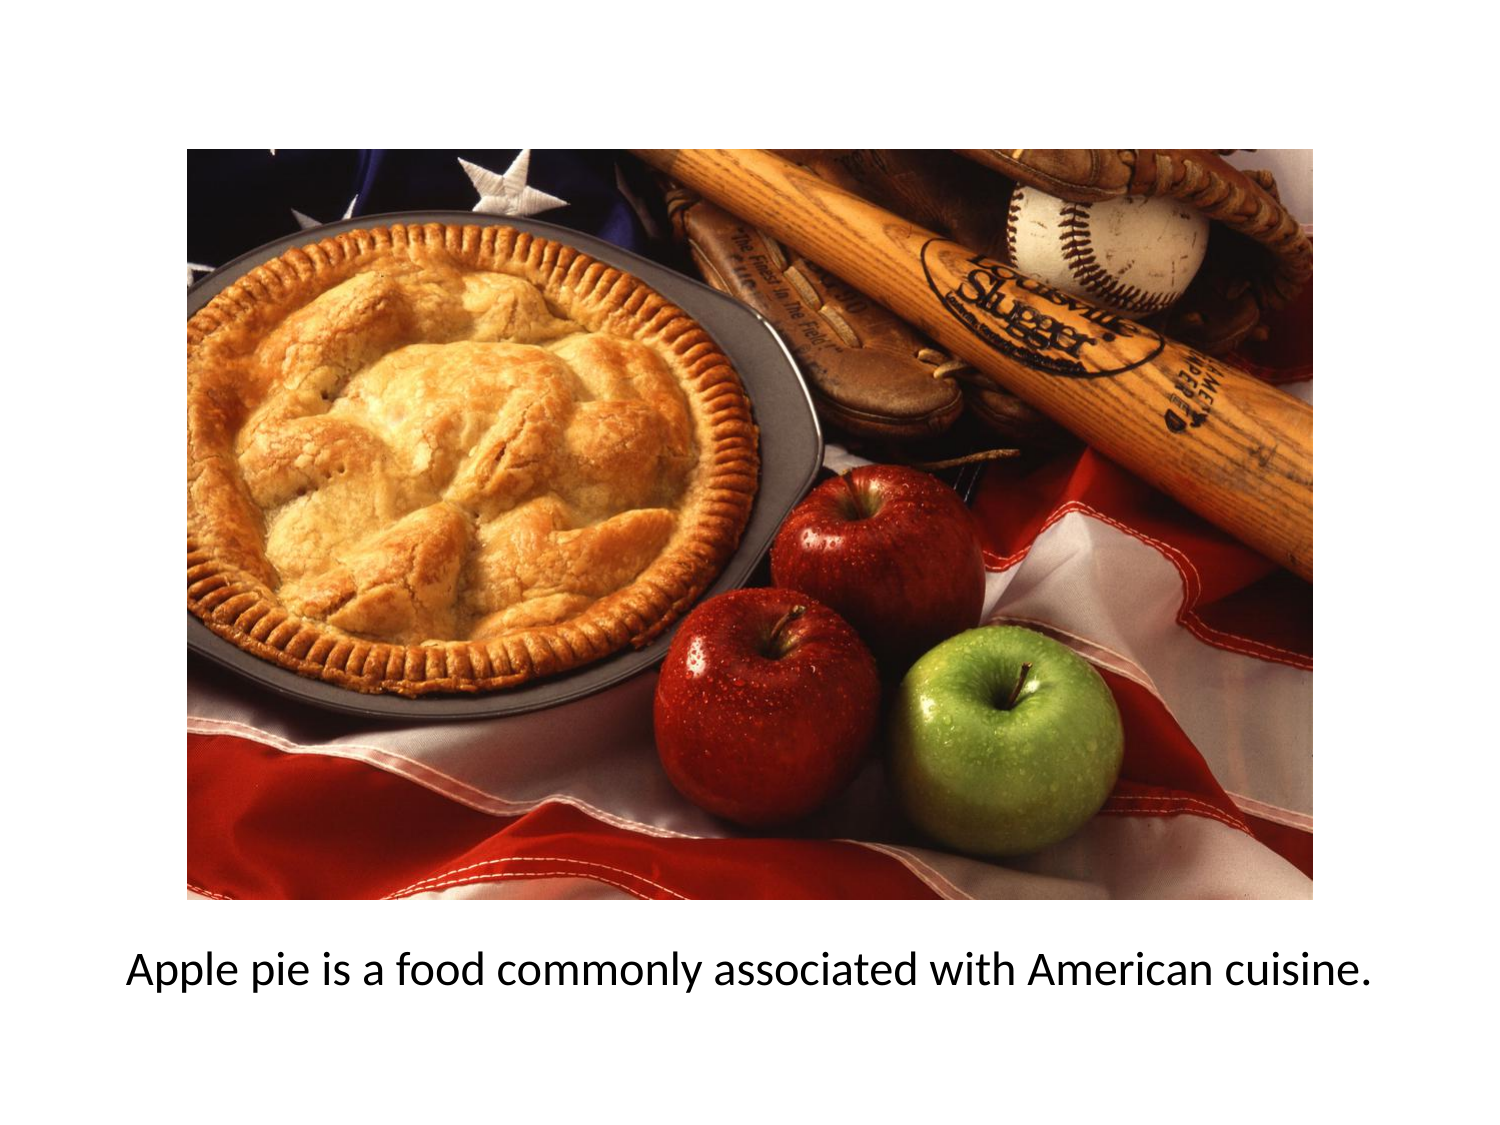

Apple pie is a food commonly associated with American cuisine.